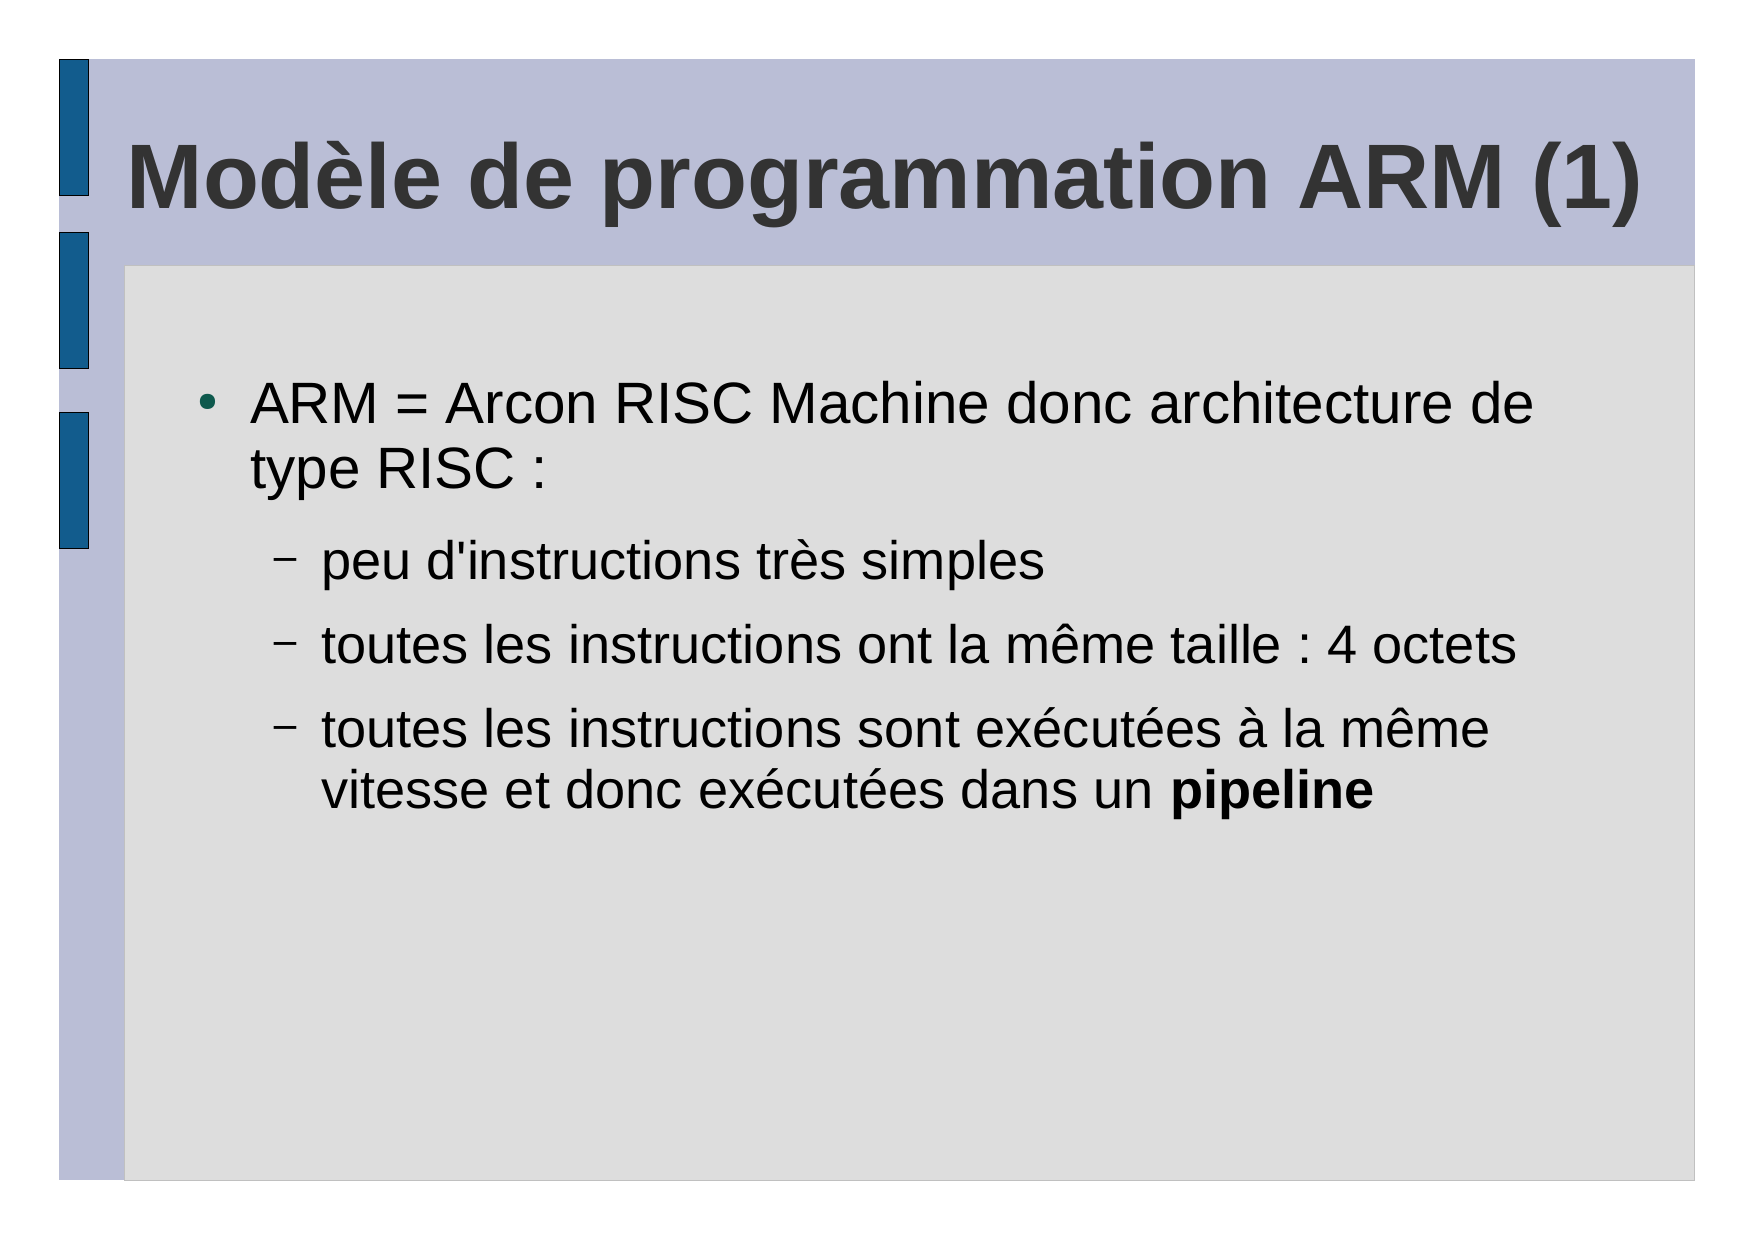

# Modèle de programmation ARM (1)
ARM = Arcon RISC Machine donc architecture de type RISC :
peu d'instructions très simples
toutes les instructions ont la même taille : 4 octets
toutes les instructions sont exécutées à la même vitesse et donc exécutées dans un pipeline